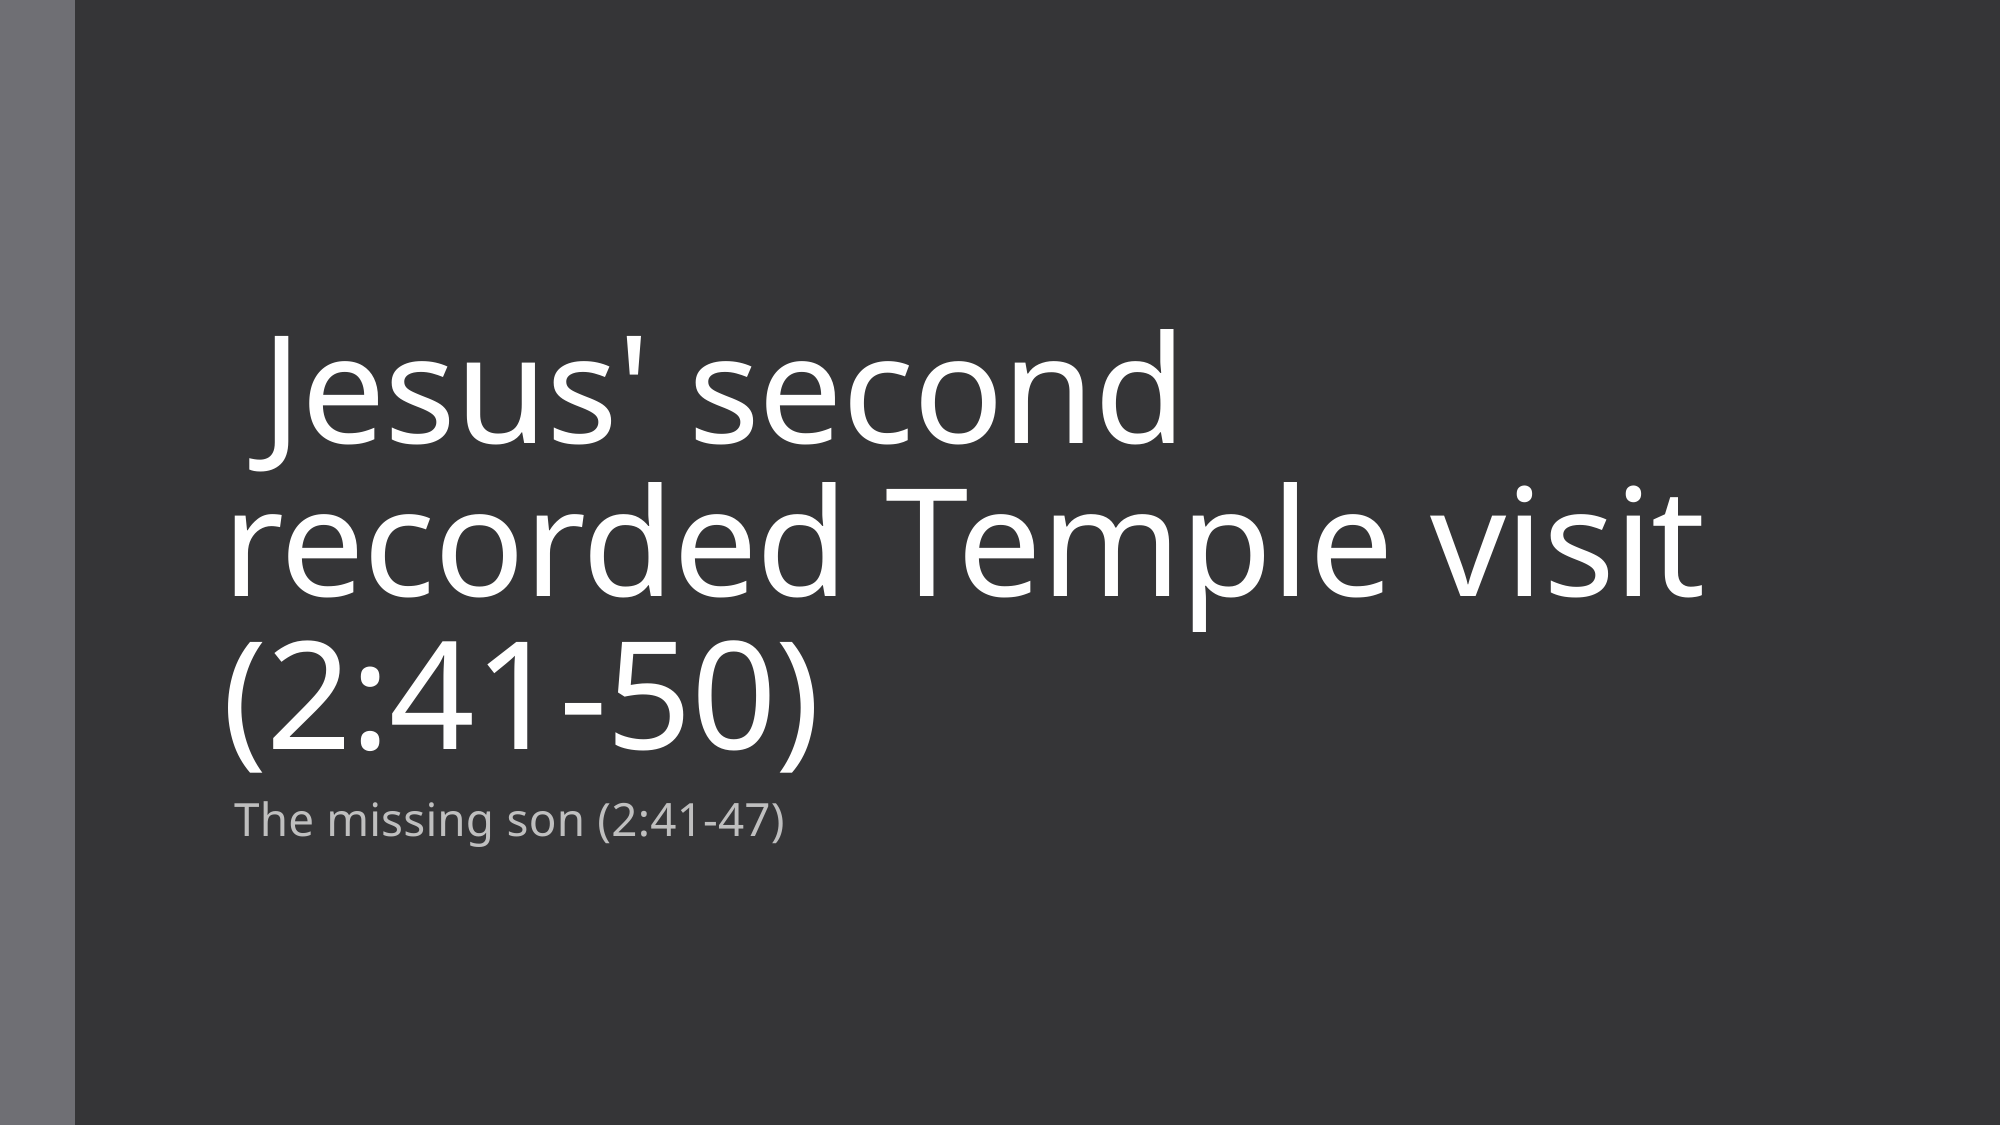

# Jesus' second recorded Temple visit (2:41-50)
 The missing son (2:41-47)